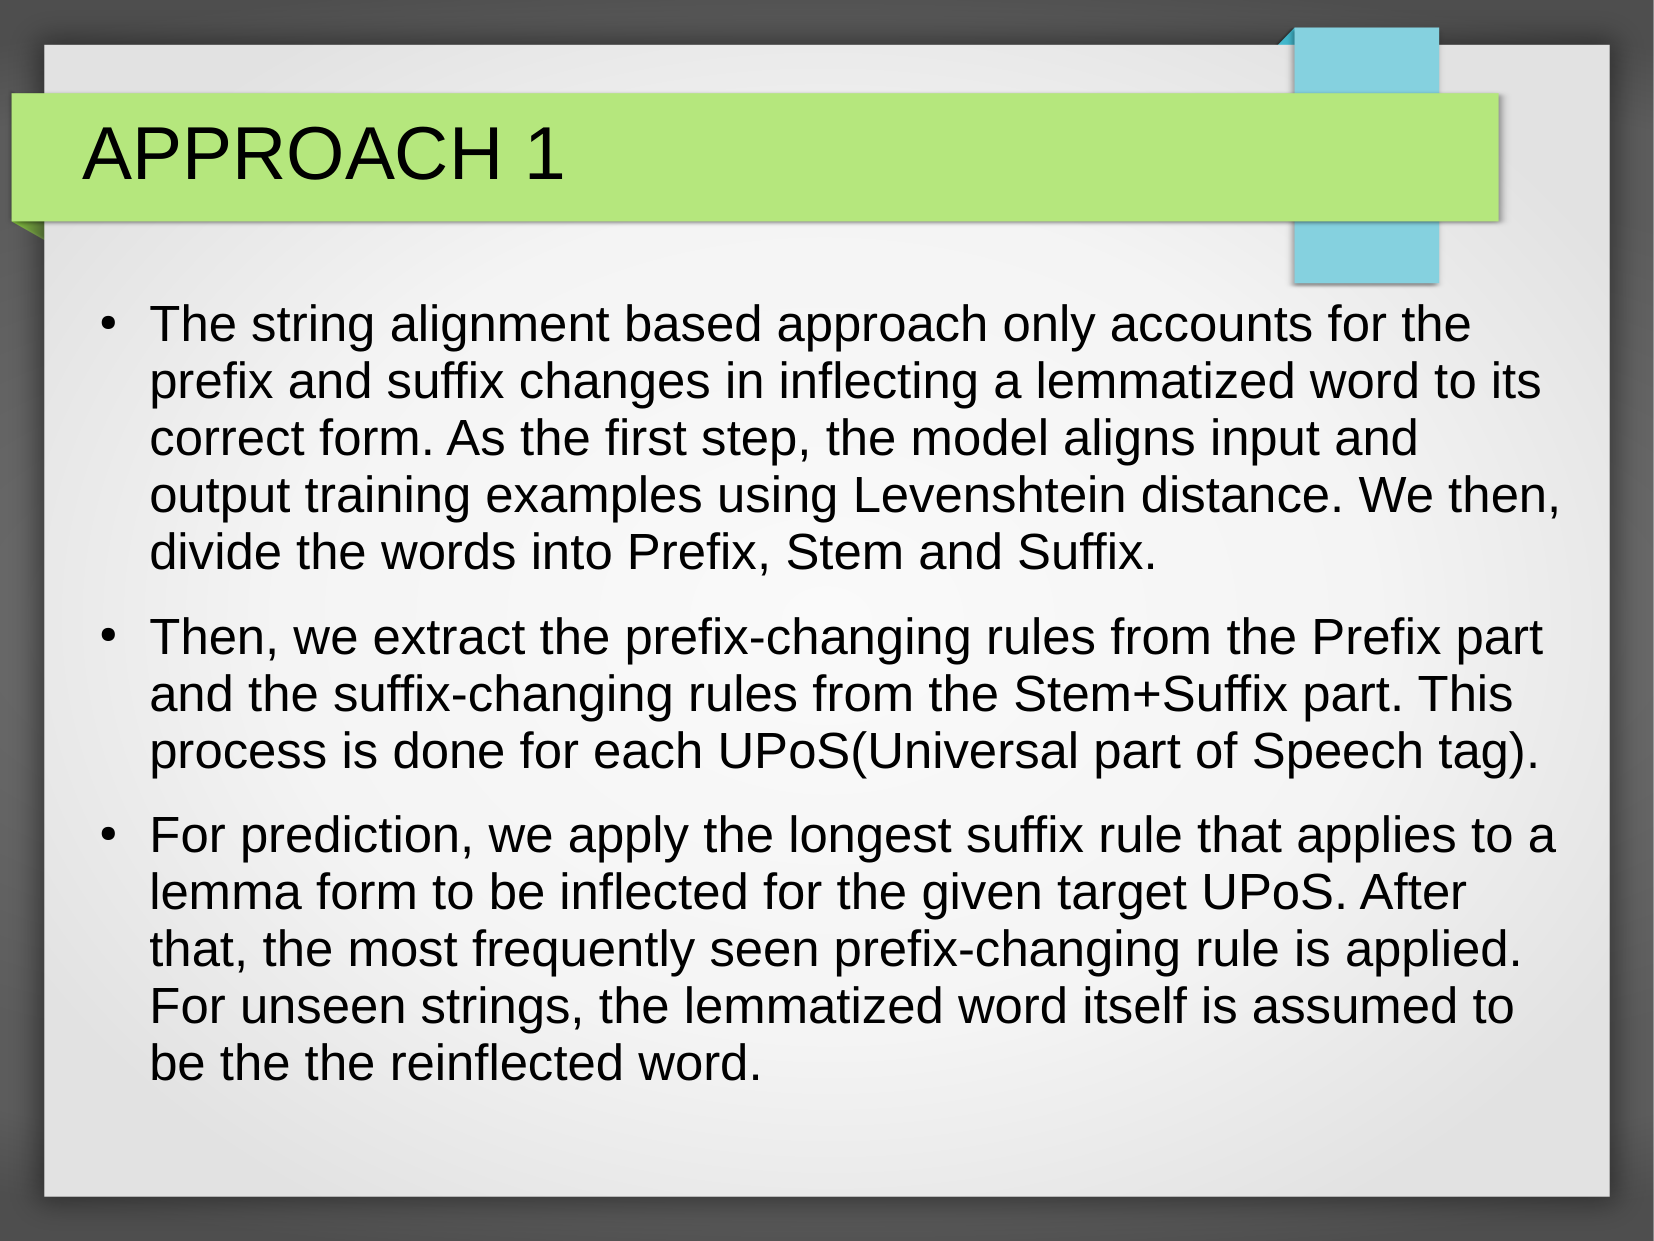

# APPROACH 1
The string alignment based approach only accounts for the prefix and suffix changes in inflecting a lemmatized word to its correct form. As the first step, the model aligns input and output training examples using Levenshtein distance. We then, divide the words into Prefix, Stem and Suffix.
Then, we extract the prefix-changing rules from the Prefix part and the suffix-changing rules from the Stem+Suffix part. This process is done for each UPoS(Universal part of Speech tag).
For prediction, we apply the longest suffix rule that applies to a lemma form to be inflected for the given target UPoS. After that, the most frequently seen prefix-changing rule is applied. For unseen strings, the lemmatized word itself is assumed to be the the reinflected word.